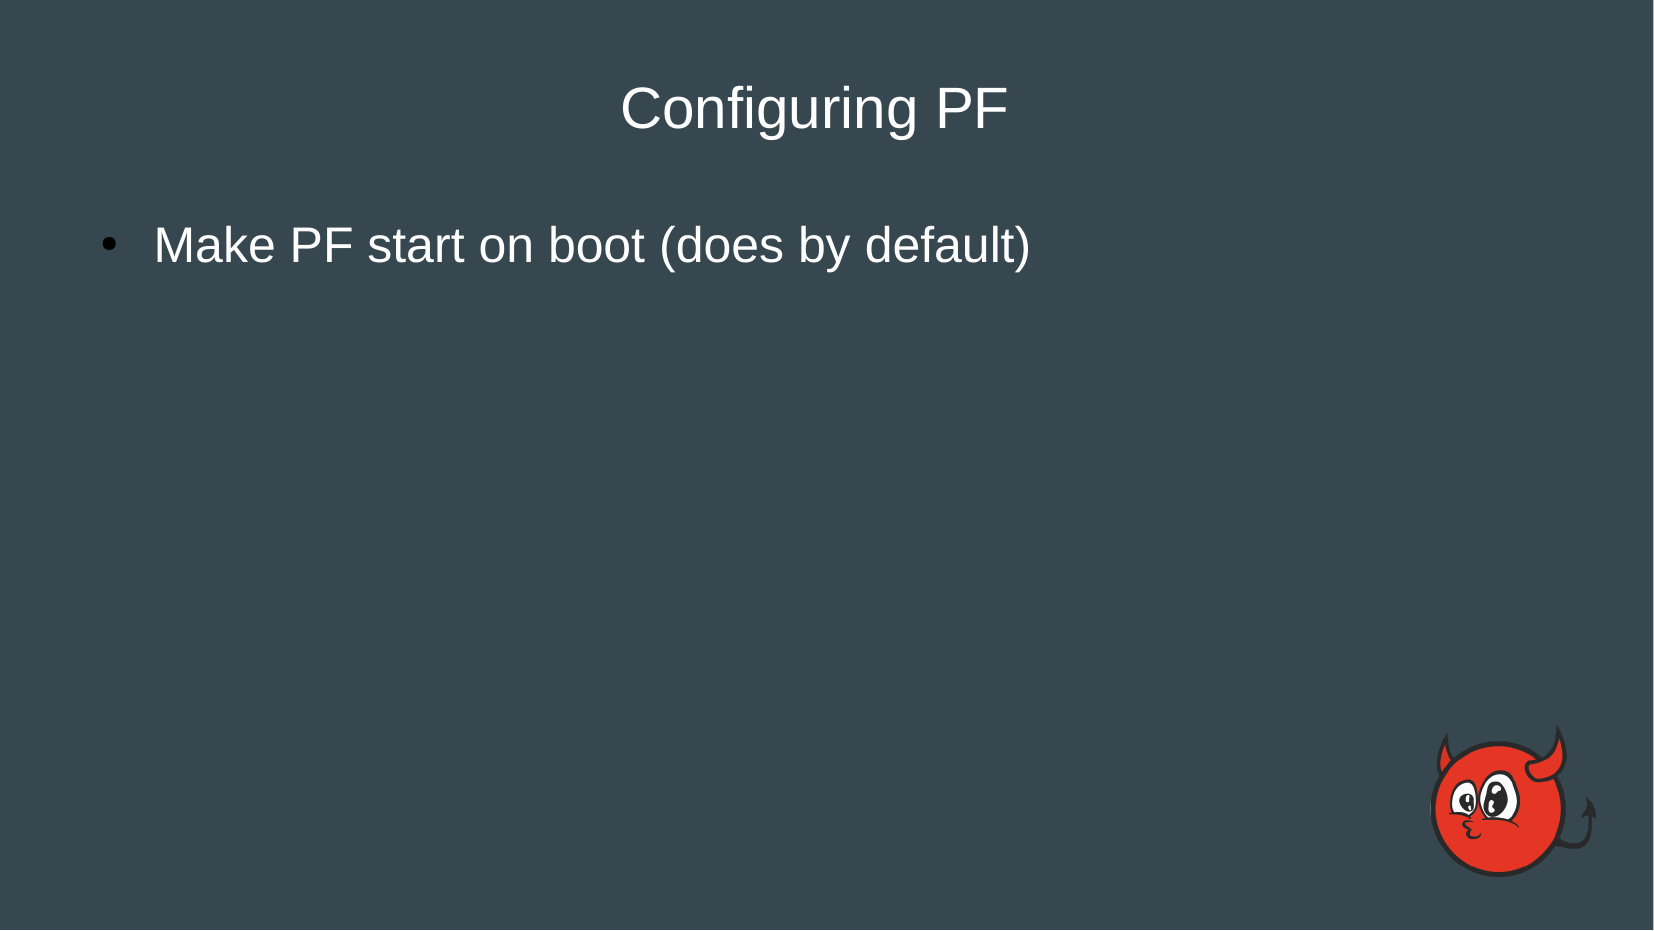

# Configuring PF
Make PF start on boot (does by default)